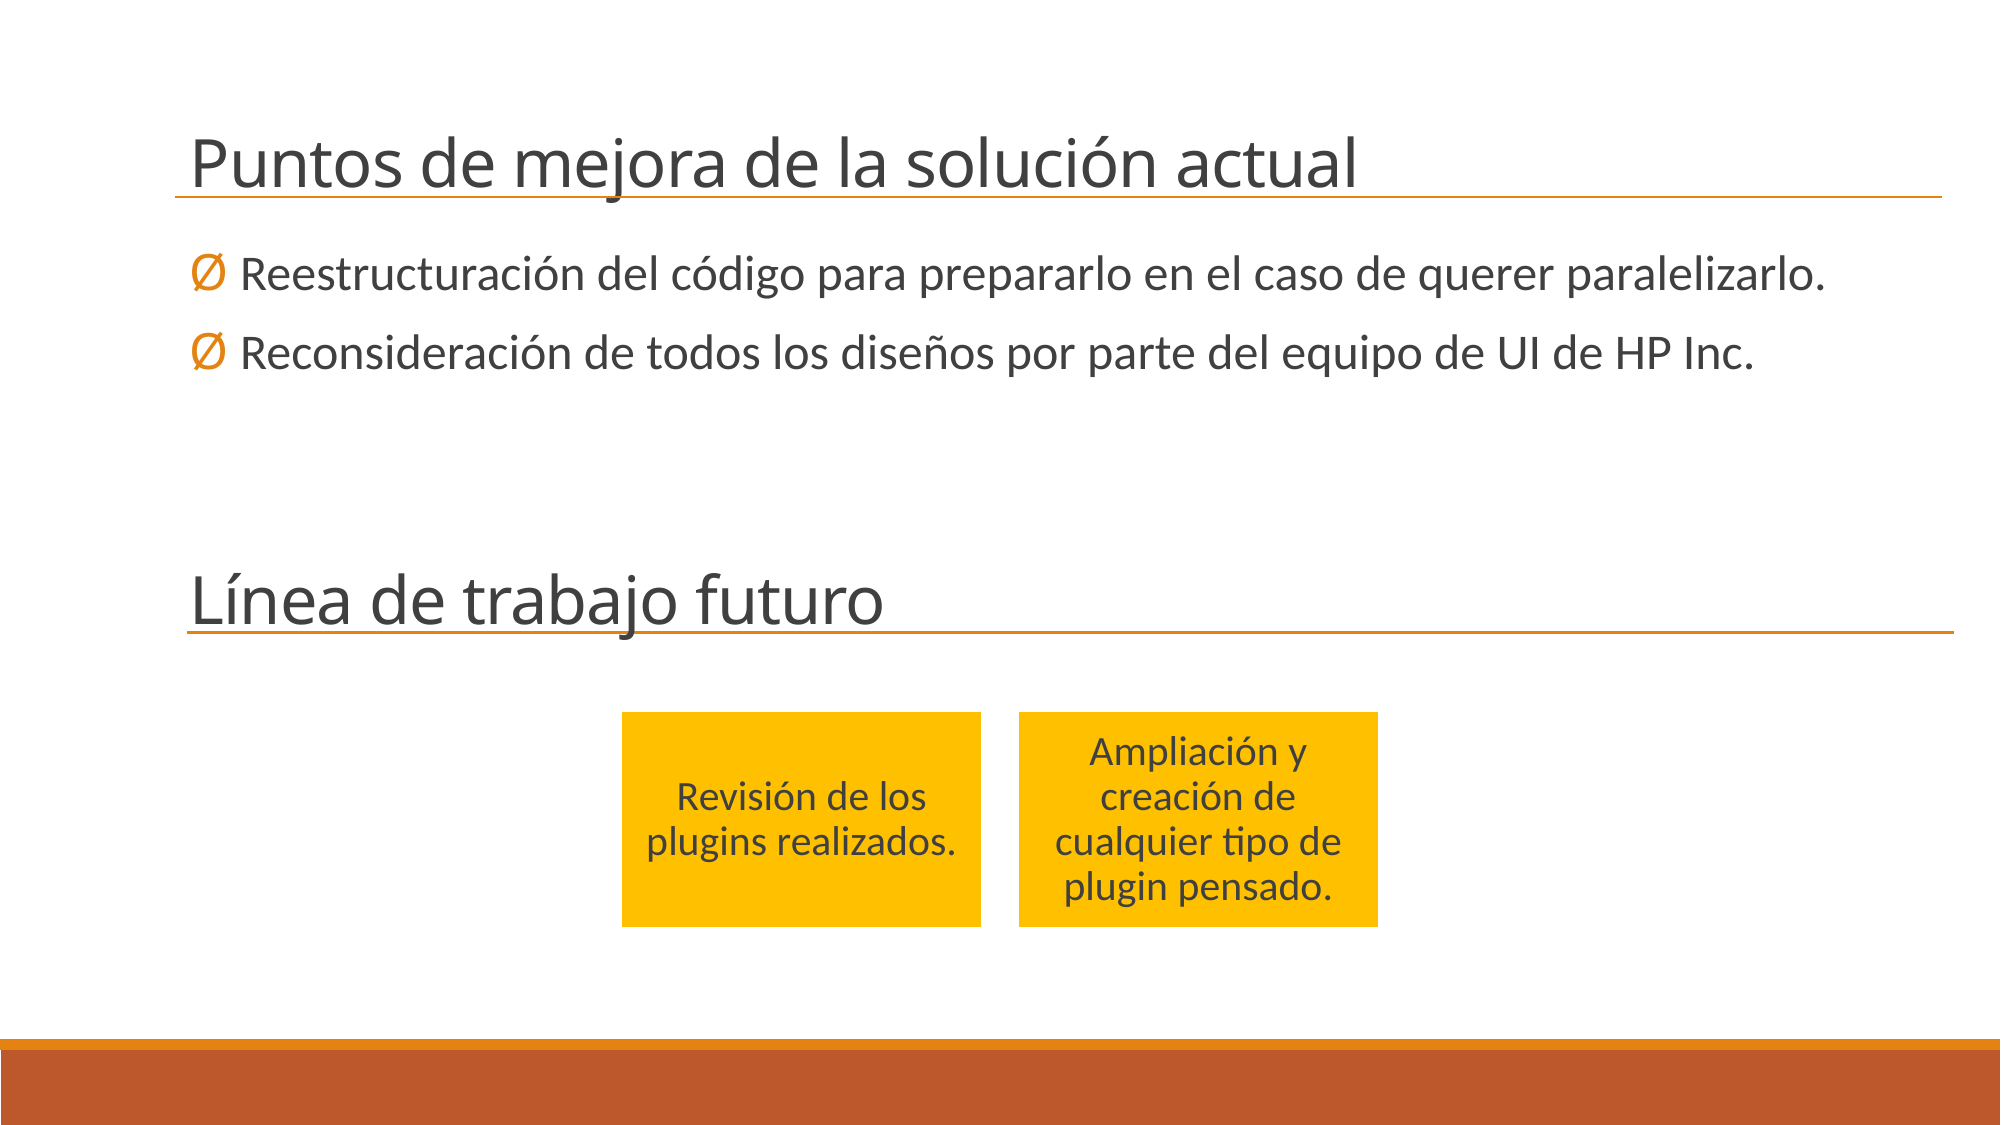

Puntos de mejora de la solución actual
 Reestructuración del código para prepararlo en el caso de querer paralelizarlo.
 Reconsideración de todos los diseños por parte del equipo de UI de HP Inc.
Línea de trabajo futuro
Revisión de los plugins realizados.
Ampliación y creación de cualquier tipo de plugin pensado.